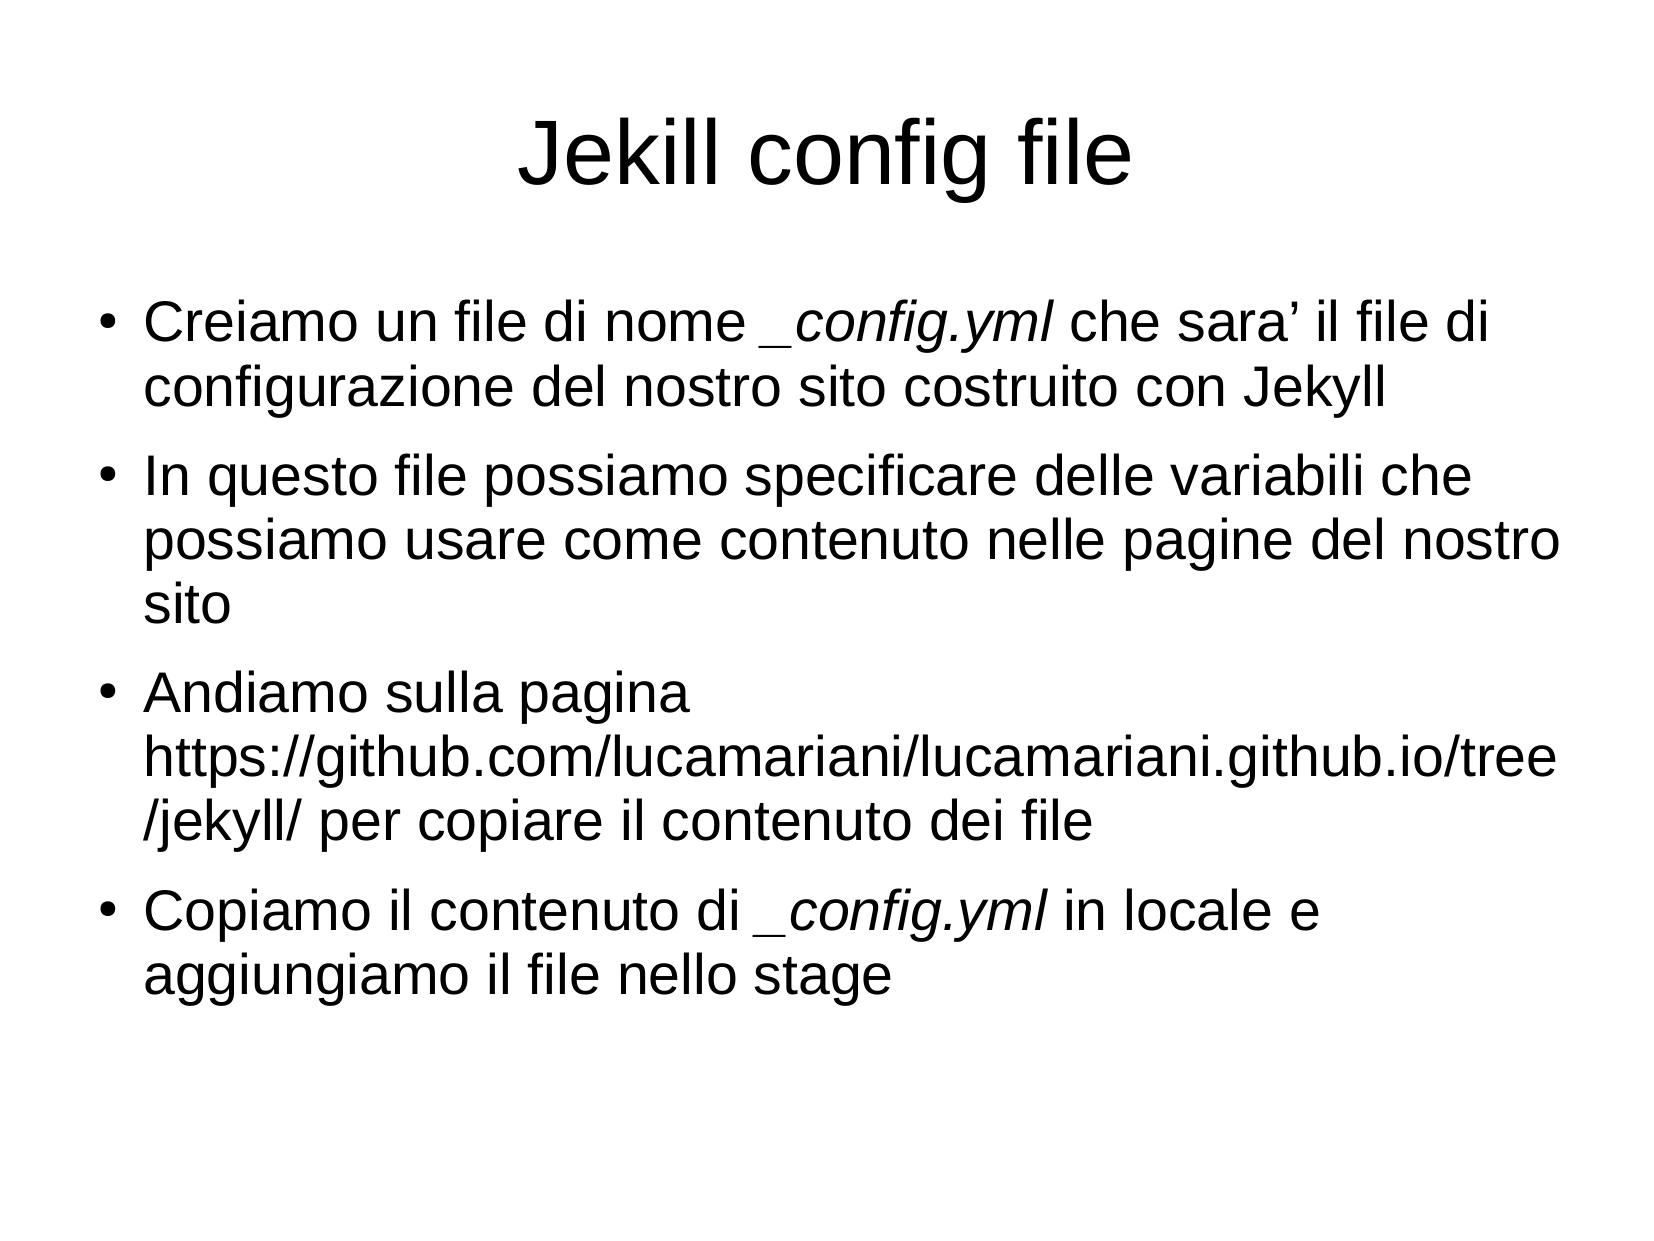

# Jekill config file
Creiamo un file di nome _config.yml che sara’ il file di configurazione del nostro sito costruito con Jekyll
In questo file possiamo specificare delle variabili che possiamo usare come contenuto nelle pagine del nostro sito
Andiamo sulla pagina https://github.com/lucamariani/lucamariani.github.io/tree/jekyll/ per copiare il contenuto dei file
Copiamo il contenuto di _config.yml in locale e aggiungiamo il file nello stage